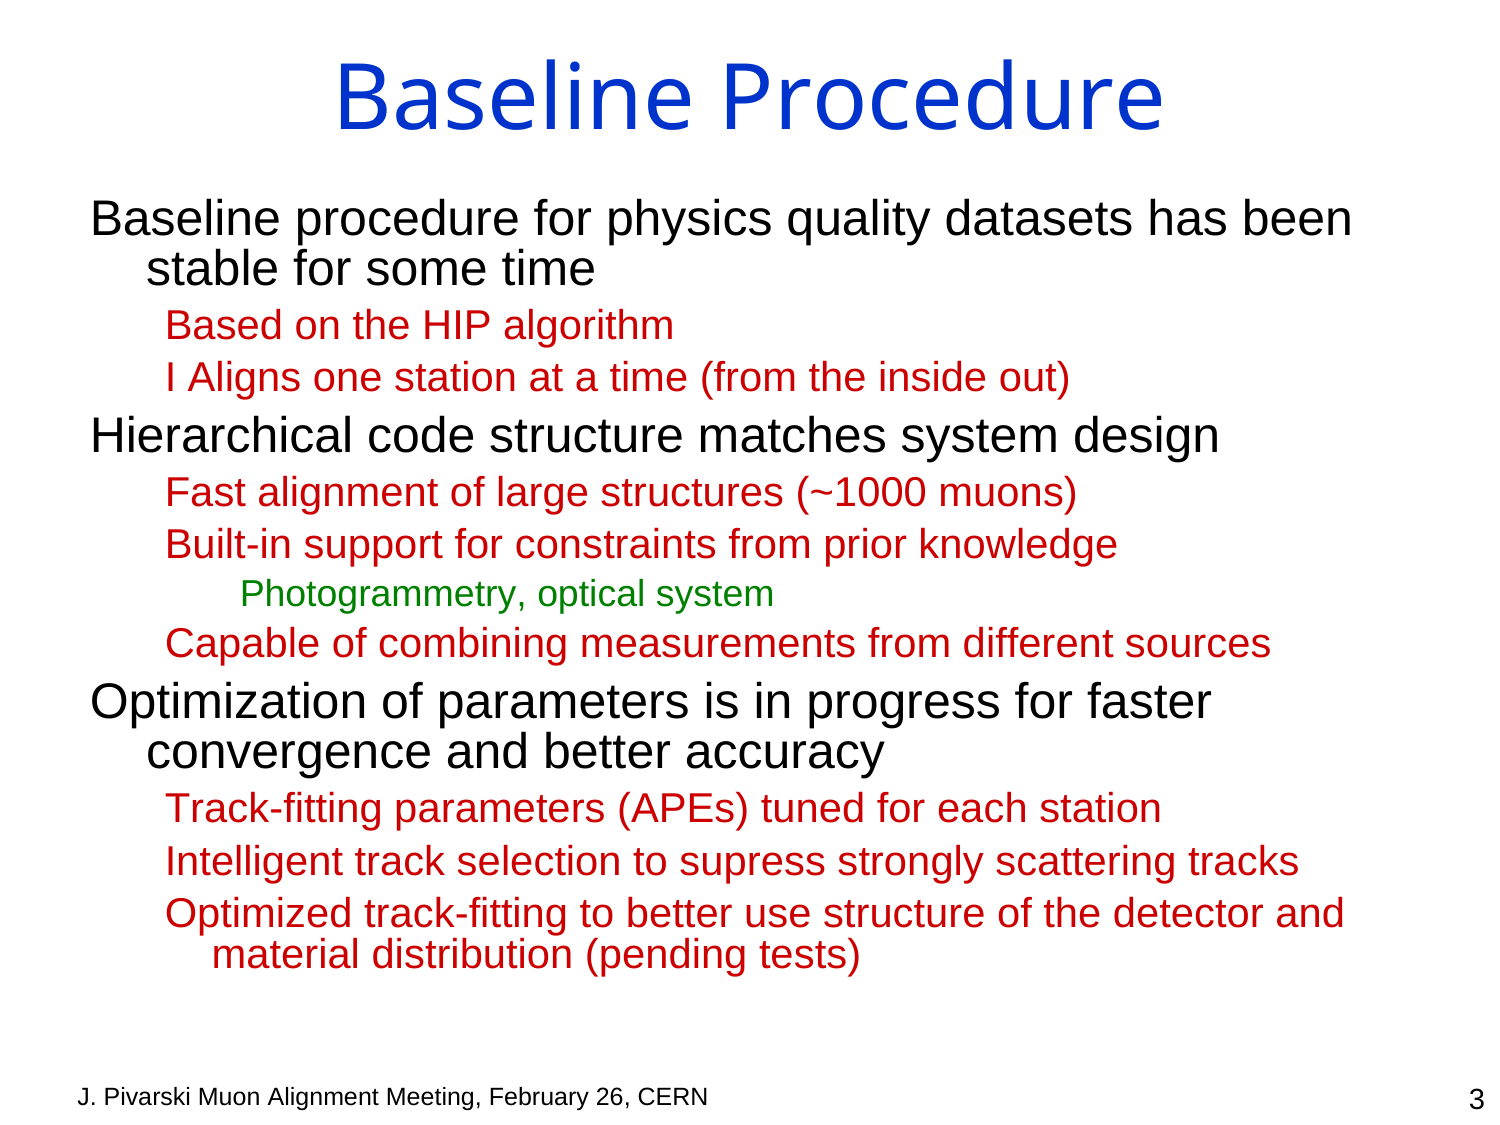

# Baseline Procedure
Baseline procedure for physics quality datasets has been stable for some time
Based on the HIP algorithm
I Aligns one station at a time (from the inside out)
Hierarchical code structure matches system design
Fast alignment of large structures (~1000 muons)
Built-in support for constraints from prior knowledge
Photogrammetry, optical system
Capable of combining measurements from different sources
Optimization of parameters is in progress for faster convergence and better accuracy
Track-fitting parameters (APEs) tuned for each station
Intelligent track selection to supress strongly scattering tracks
Optimized track-fitting to better use structure of the detector and material distribution (pending tests)
3